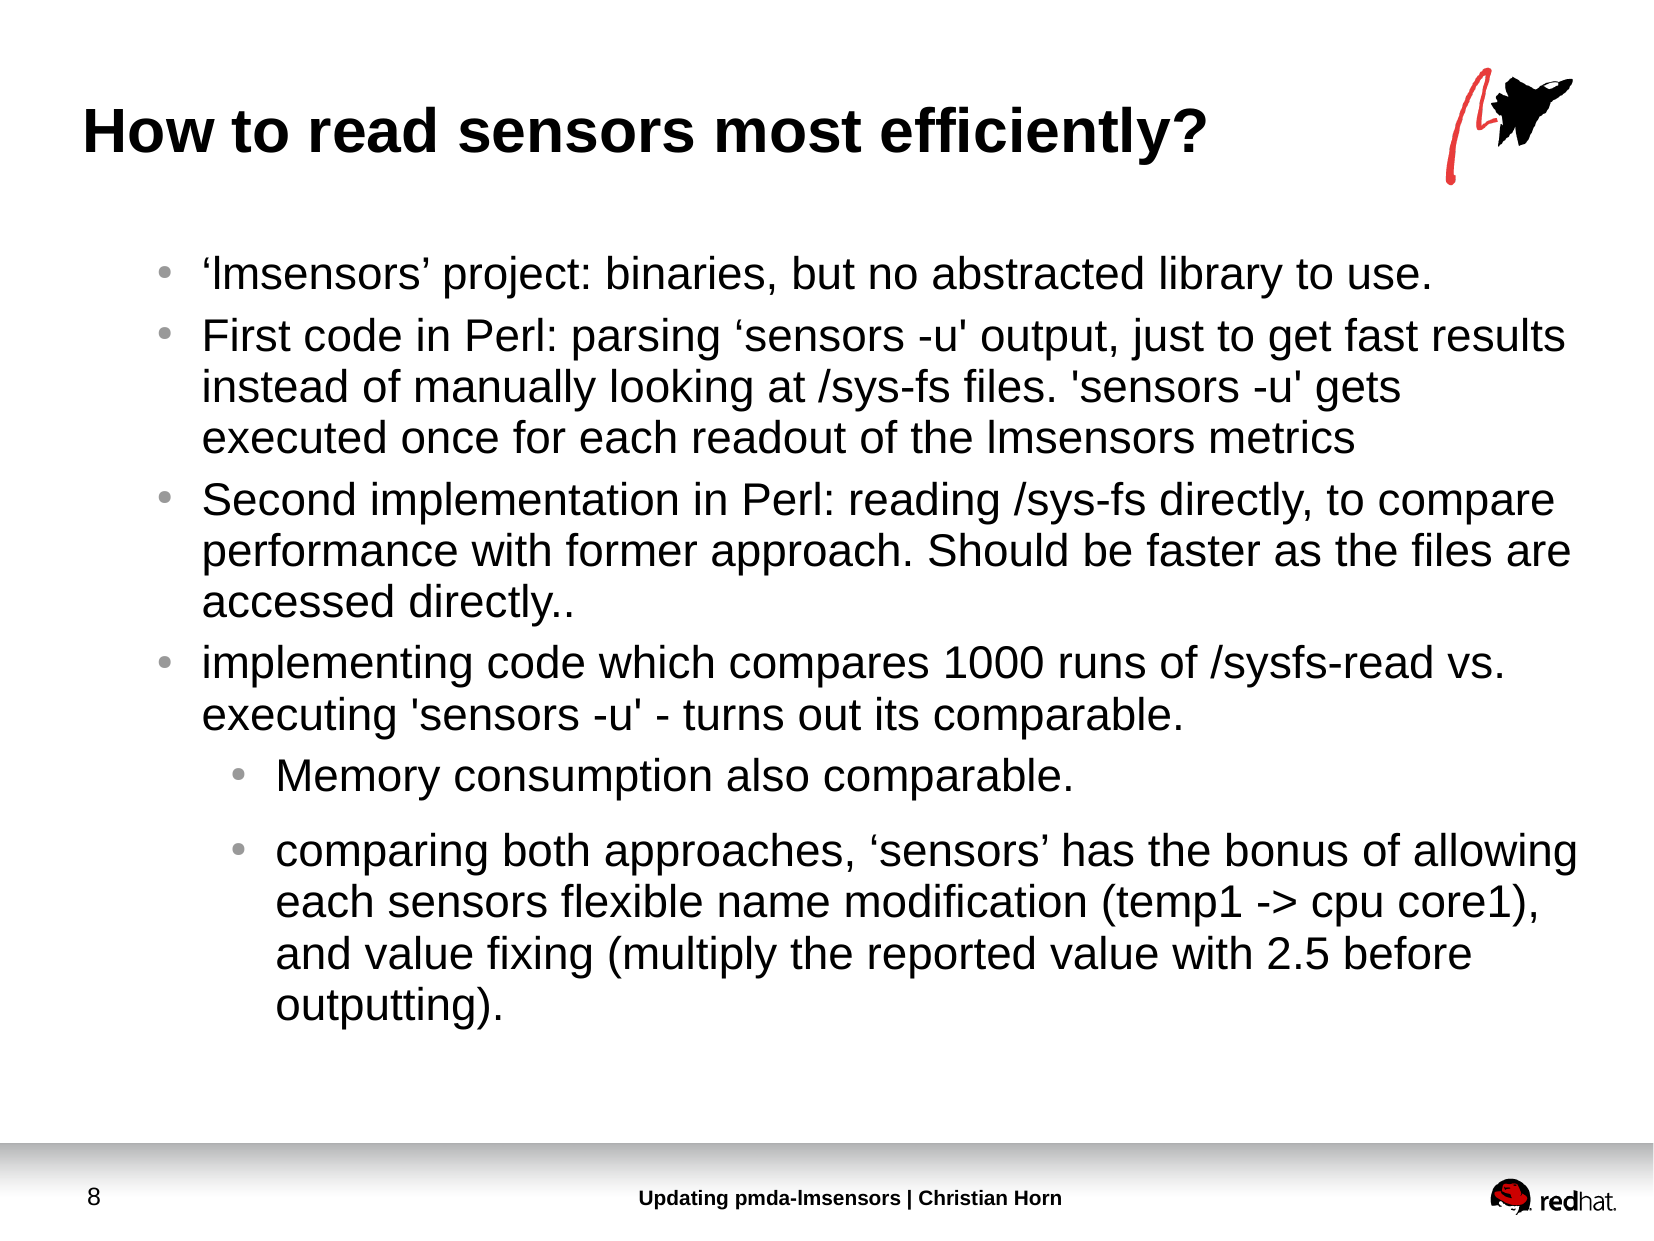

# How to read sensors most efficiently?
‘lmsensors’ project: binaries, but no abstracted library to use.
First code in Perl: parsing ‘sensors -u' output, just to get fast results instead of manually looking at /sys-fs files. 'sensors -u' gets executed once for each readout of the lmsensors metrics
Second implementation in Perl: reading /sys-fs directly, to compare performance with former approach. Should be faster as the files are accessed directly..
implementing code which compares 1000 runs of /sysfs-read vs. executing 'sensors -u' - turns out its comparable.
Memory consumption also comparable.
comparing both approaches, ‘sensors’ has the bonus of allowing each sensors flexible name modification (temp1 -> cpu core1), and value fixing (multiply the reported value with 2.5 before outputting).